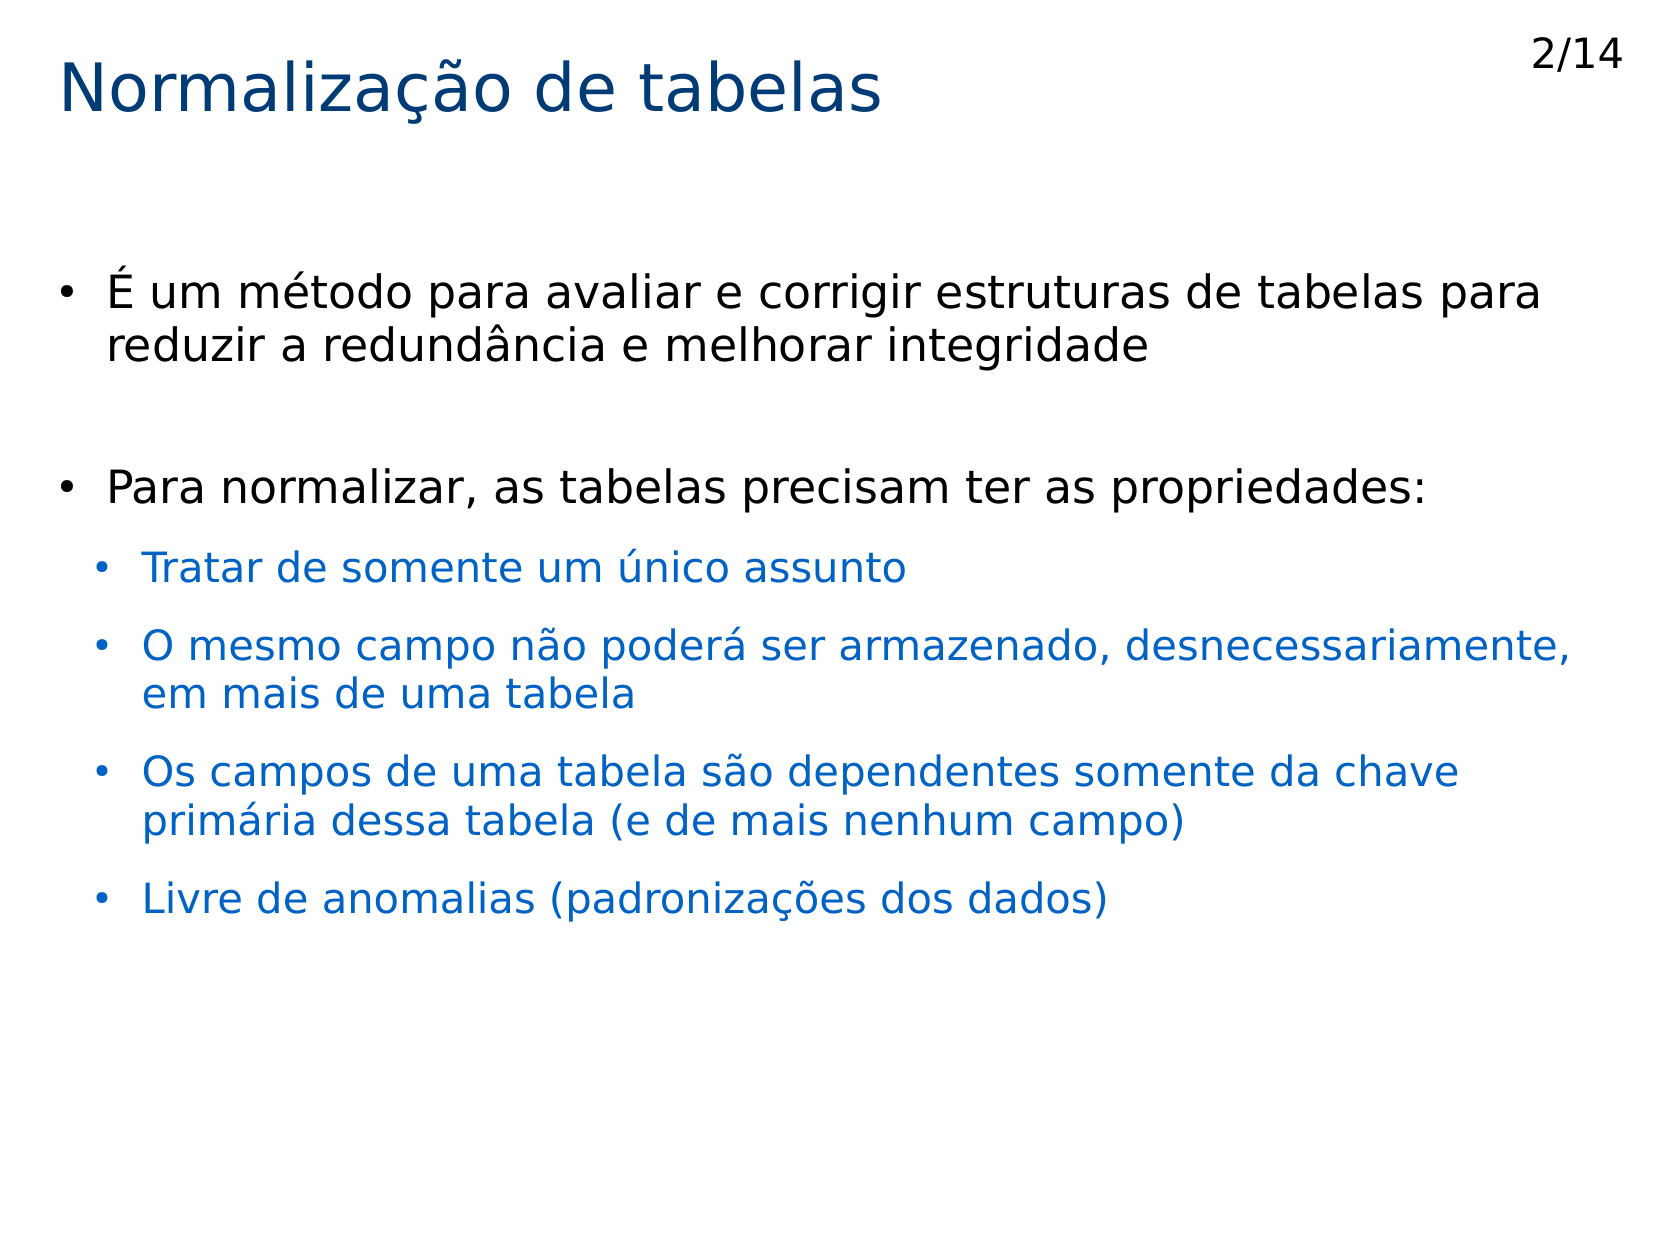

# Normalização de tabelas
2
É um método para avaliar e corrigir estruturas de tabelas para reduzir a redundância e melhorar integridade
Para normalizar, as tabelas precisam ter as propriedades:
Tratar de somente um único assunto
O mesmo campo não poderá ser armazenado, desnecessariamente, em mais de uma tabela
Os campos de uma tabela são dependentes somente da chave primária dessa tabela (e de mais nenhum campo)
Livre de anomalias (padronizações dos dados)